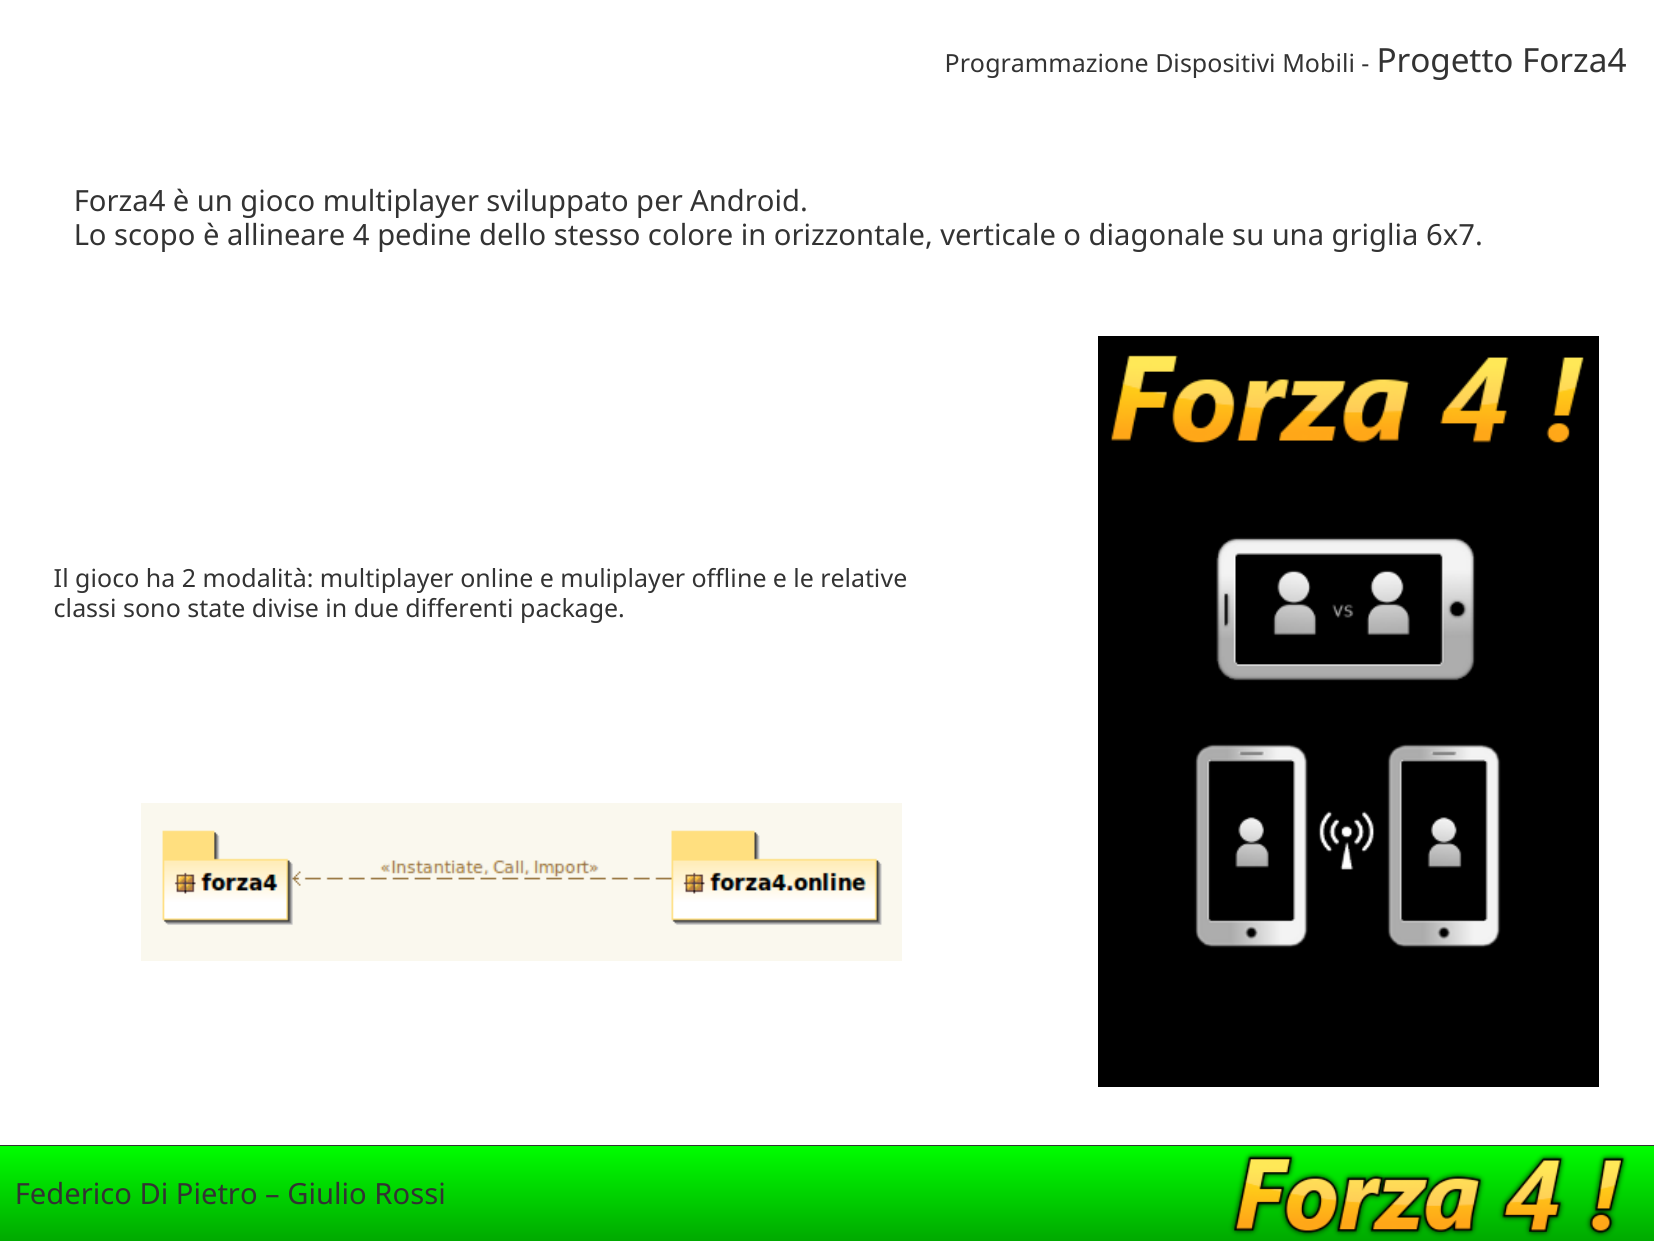

Programmazione Dispositivi Mobili - Progetto Forza4
Forza4 è un gioco multiplayer sviluppato per Android.
Lo scopo è allineare 4 pedine dello stesso colore in orizzontale, verticale o diagonale su una griglia 6x7.
Il gioco ha 2 modalità: multiplayer online e muliplayer offline e le relative classi sono state divise in due differenti package.
Federico Di Pietro – Giulio Rossi